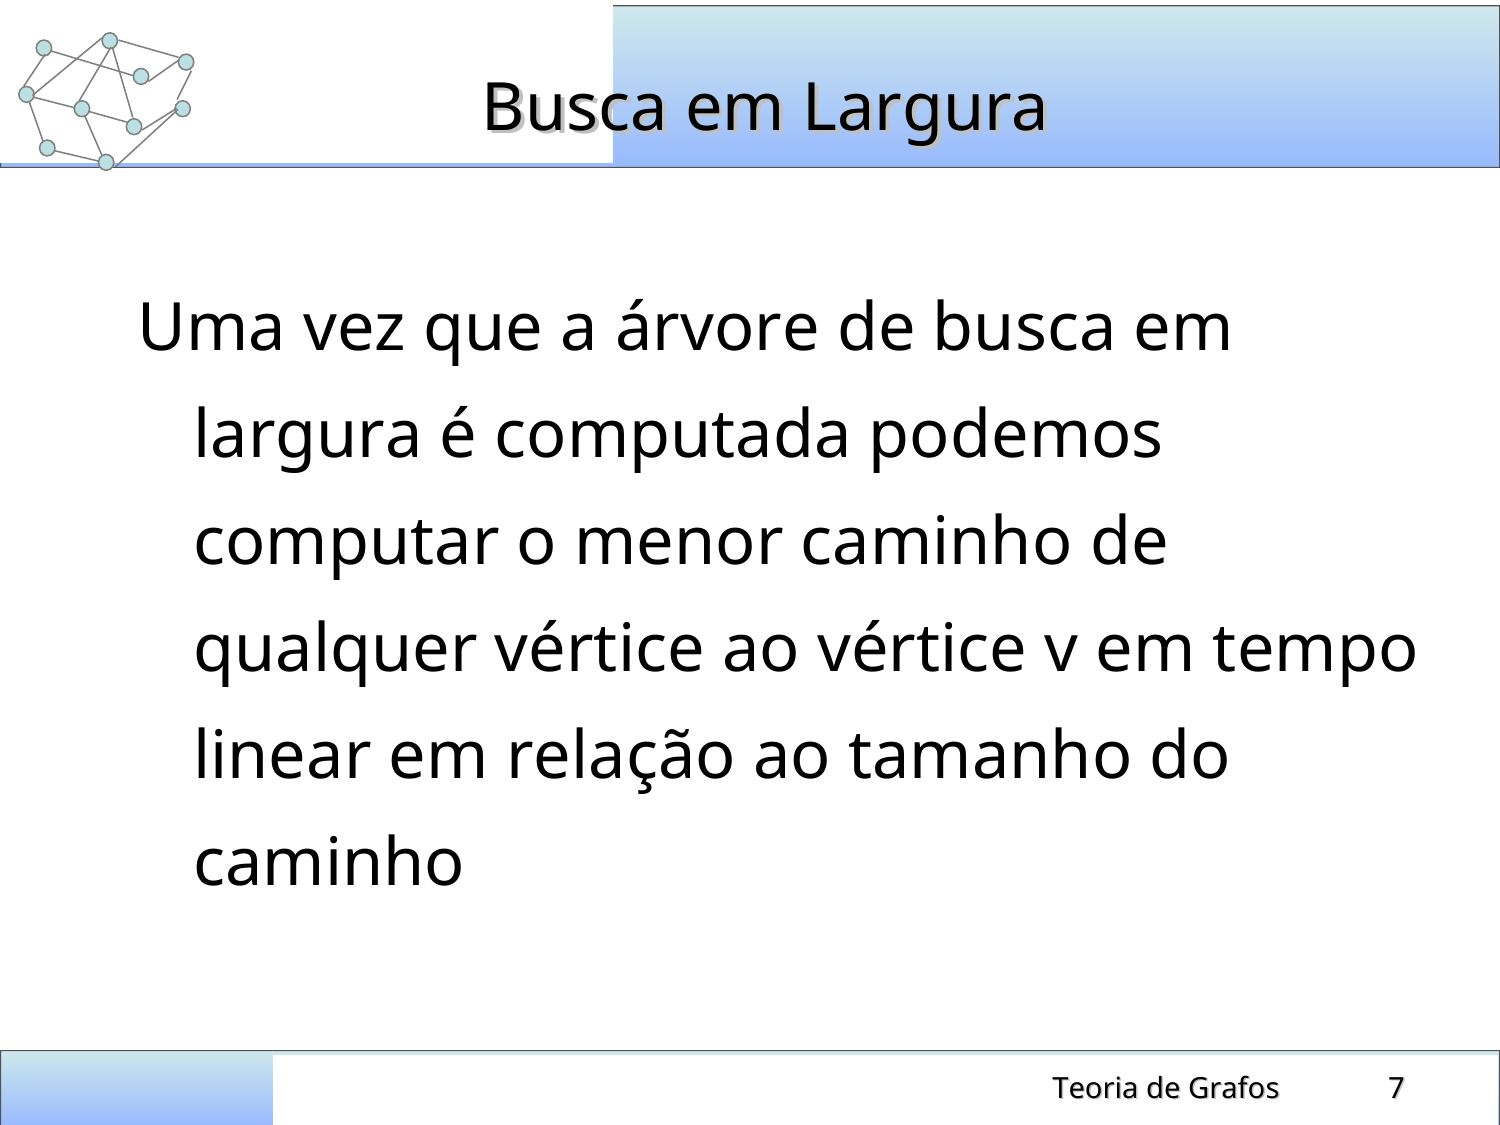

# Busca em Largura
Uma vez que a árvore de busca em largura é computada podemos computar o menor caminho de qualquer vértice ao vértice v em tempo linear em relação ao tamanho do caminho
7